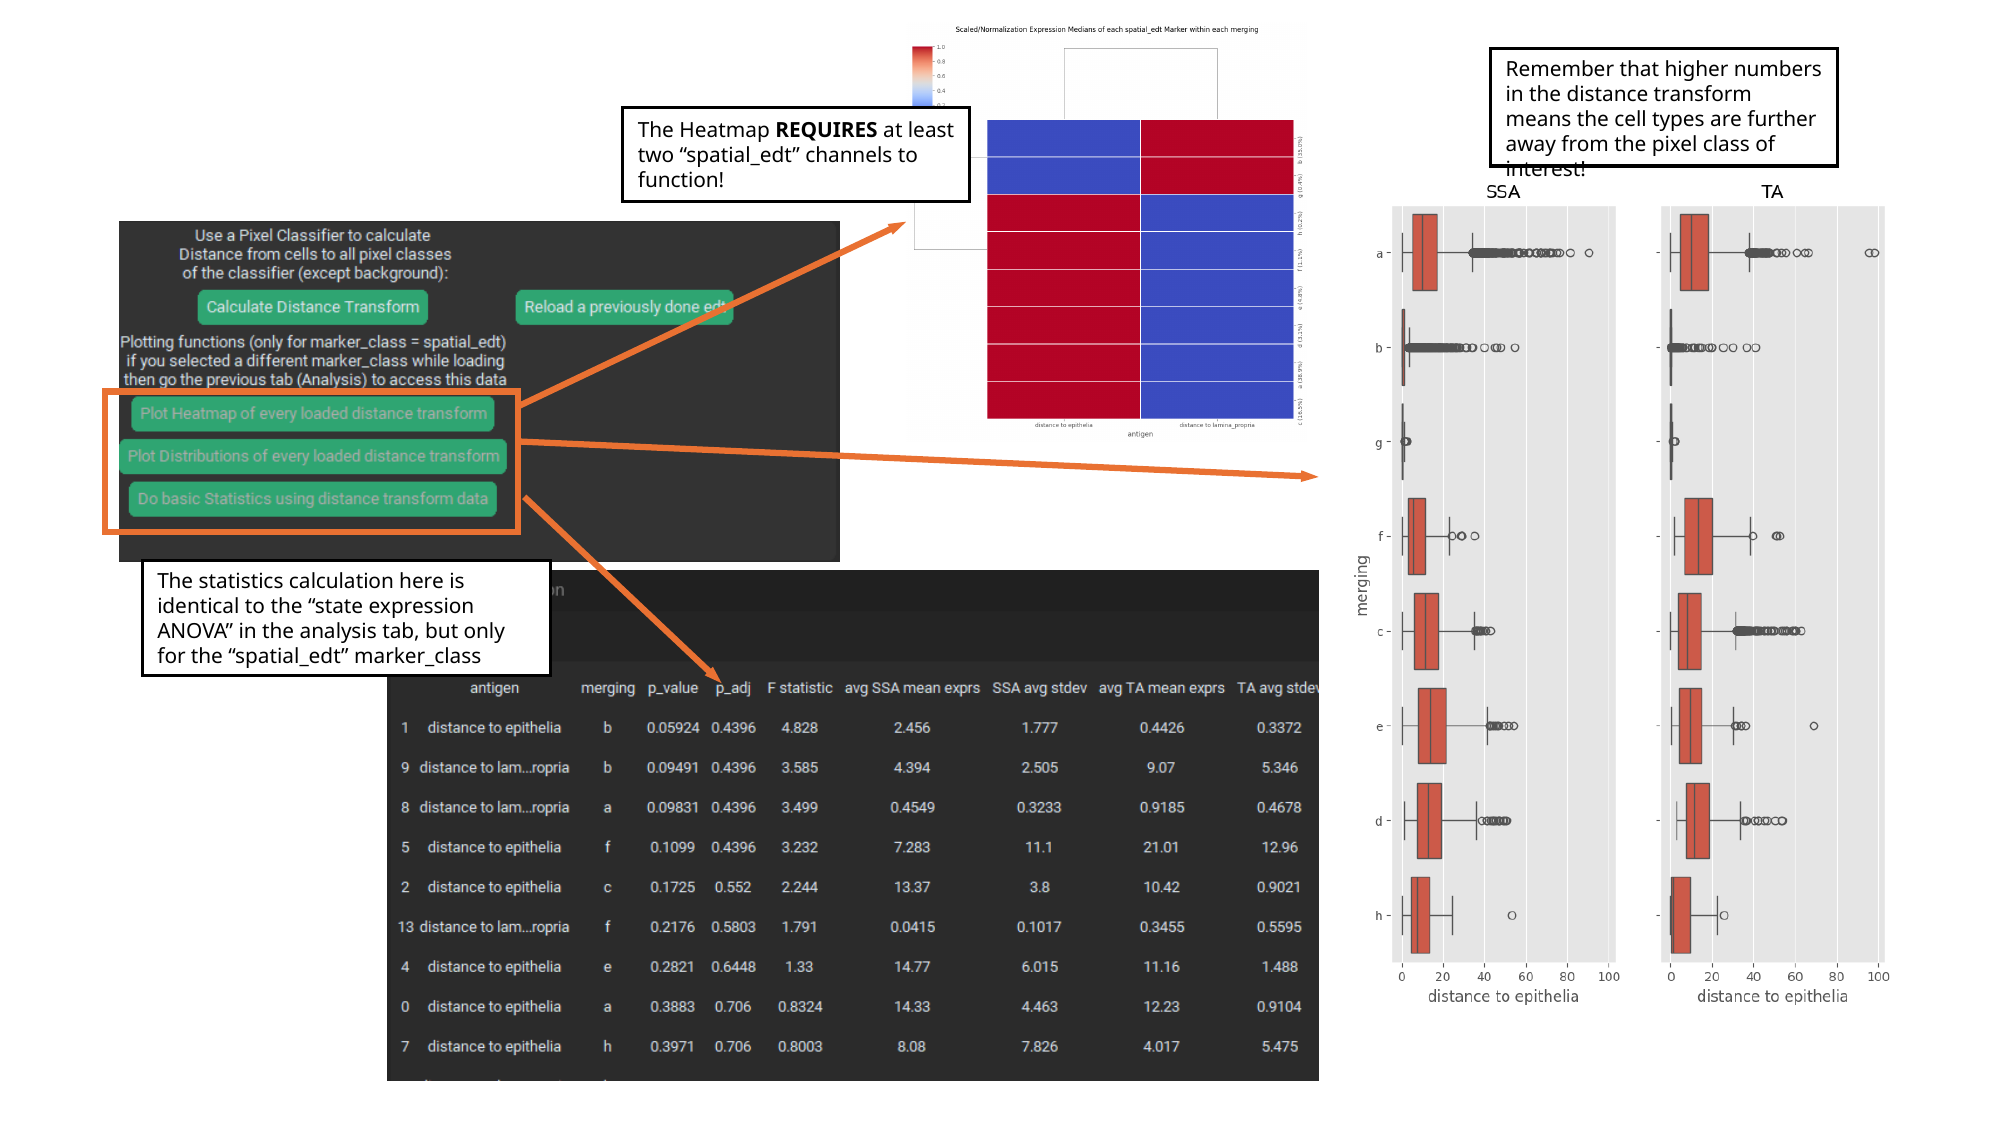

Remember that higher numbers in the distance transform means the cell types are further away from the pixel class of interest!
The Heatmap REQUIRES at least two “spatial_edt” channels to function!
The statistics calculation here is identical to the “state expression ANOVA” in the analysis tab, but only for the “spatial_edt” marker_class